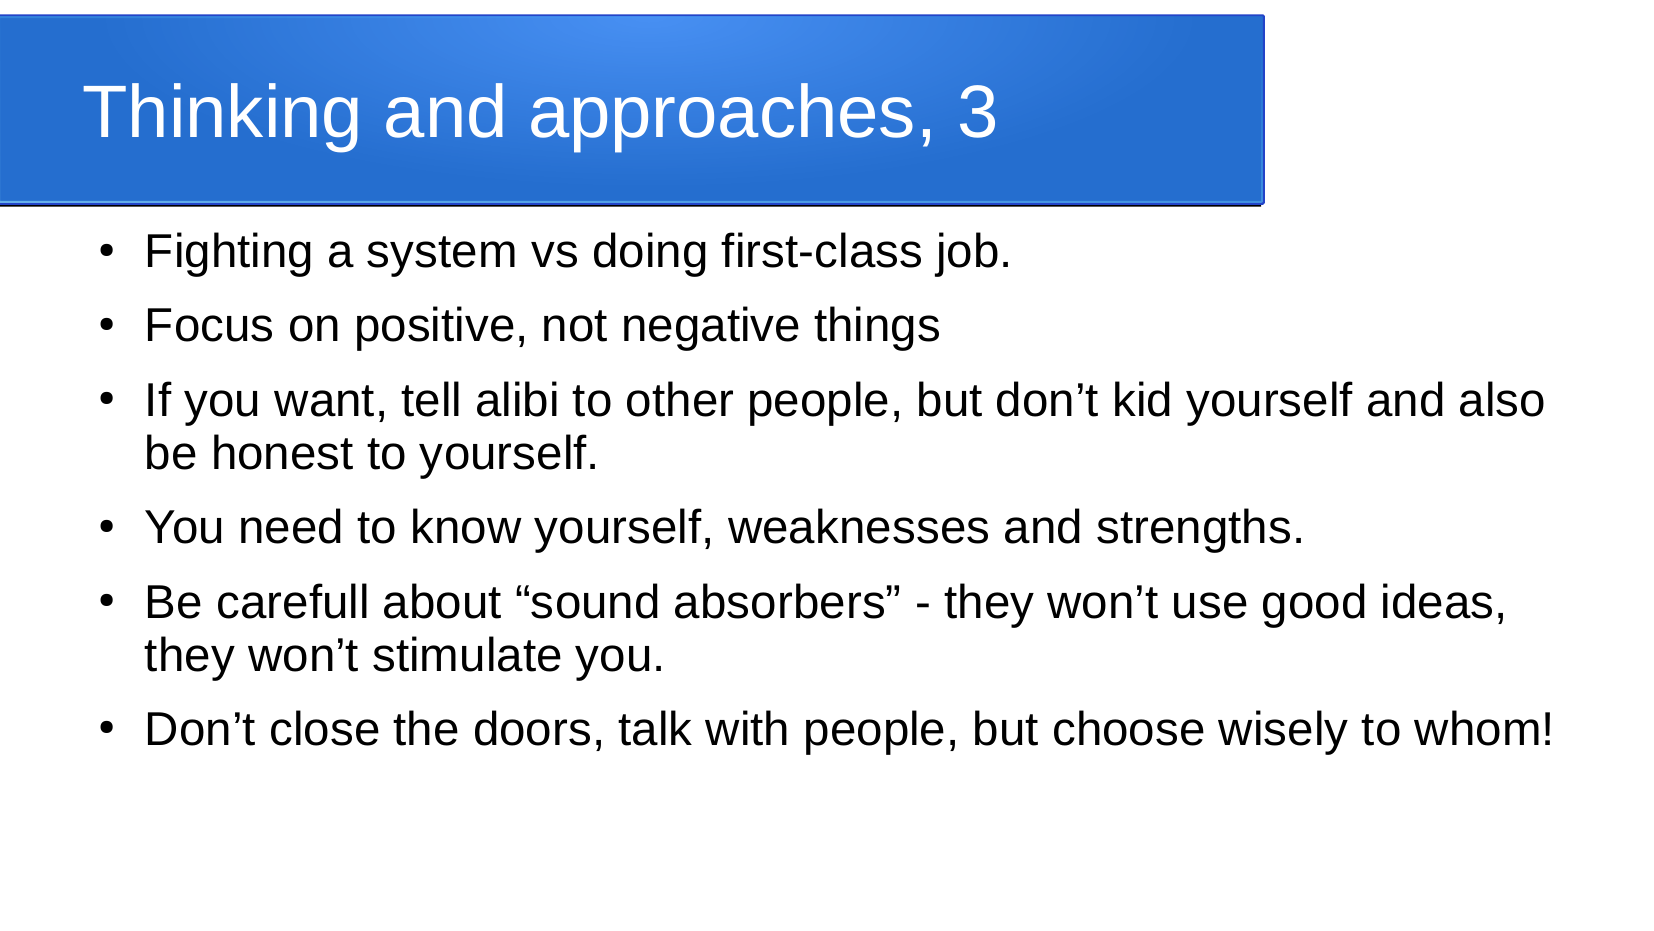

# Thinking and approaches, 3
Fighting a system vs doing first-class job.
Focus on positive, not negative things
If you want, tell alibi to other people, but don’t kid yourself and also be honest to yourself.
You need to know yourself, weaknesses and strengths.
Be carefull about “sound absorbers” - they won’t use good ideas, they won’t stimulate you.
Don’t close the doors, talk with people, but choose wisely to whom!